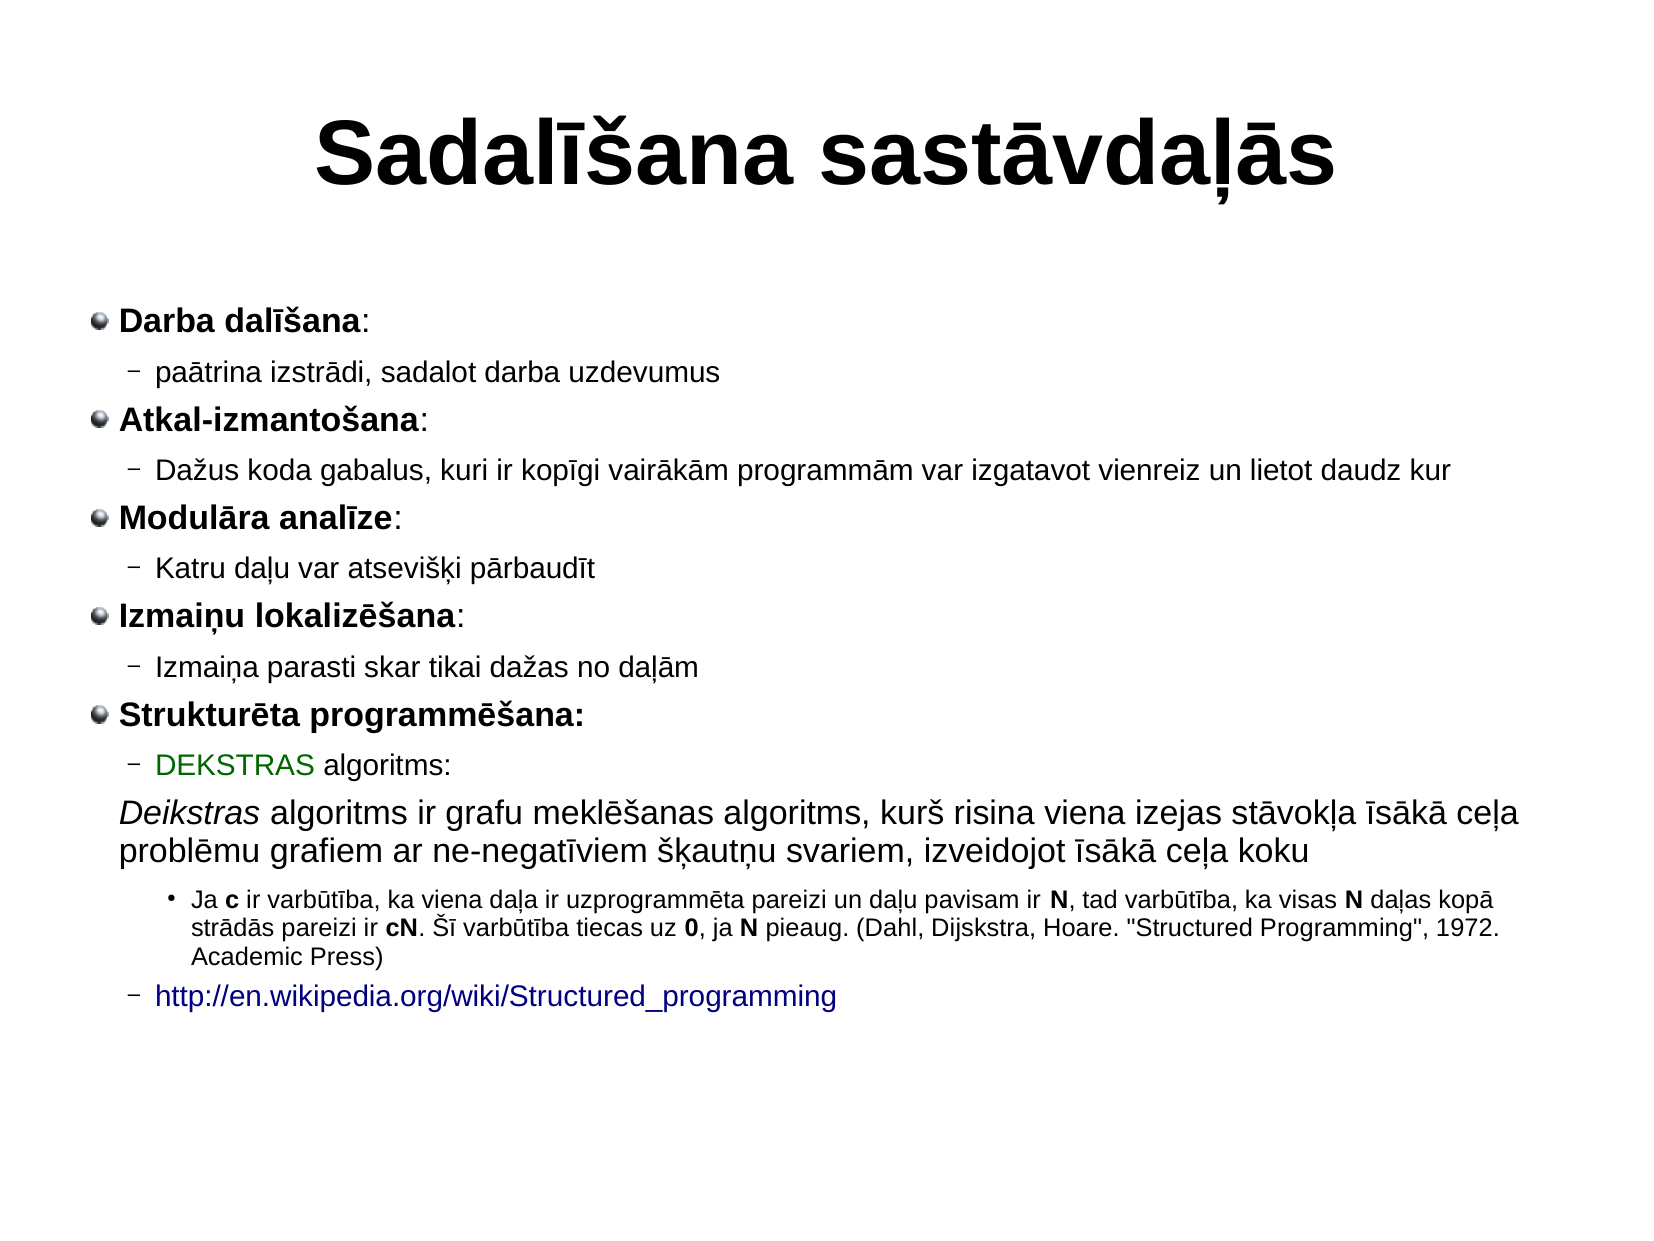

# Sadalīšana sastāvdaļās
Darba dalīšana:
paātrina izstrādi, sadalot darba uzdevumus
Atkal-izmantošana:
Dažus koda gabalus, kuri ir kopīgi vairākām programmām var izgatavot vienreiz un lietot daudz kur
Modulāra analīze:
Katru daļu var atsevišķi pārbaudīt
Izmaiņu lokalizēšana:
Izmaiņa parasti skar tikai dažas no daļām
Strukturēta programmēšana:
DEKSTRAS algoritms:
Deikstras algoritms ir grafu meklēšanas algoritms, kurš risina viena izejas stāvokļa īsākā ceļa problēmu grafiem ar ne-negatīviem šķautņu svariem, izveidojot īsākā ceļa koku
Ja c ir varbūtība, ka viena daļa ir uzprogrammēta pareizi un daļu pavisam ir N, tad varbūtība, ka visas N daļas kopā strādās pareizi ir cN. Šī varbūtība tiecas uz 0, ja N pieaug. (Dahl, Dijskstra, Hoare. "Structured Programming", 1972. Academic Press)
http://en.wikipedia.org/wiki/Structured_programming